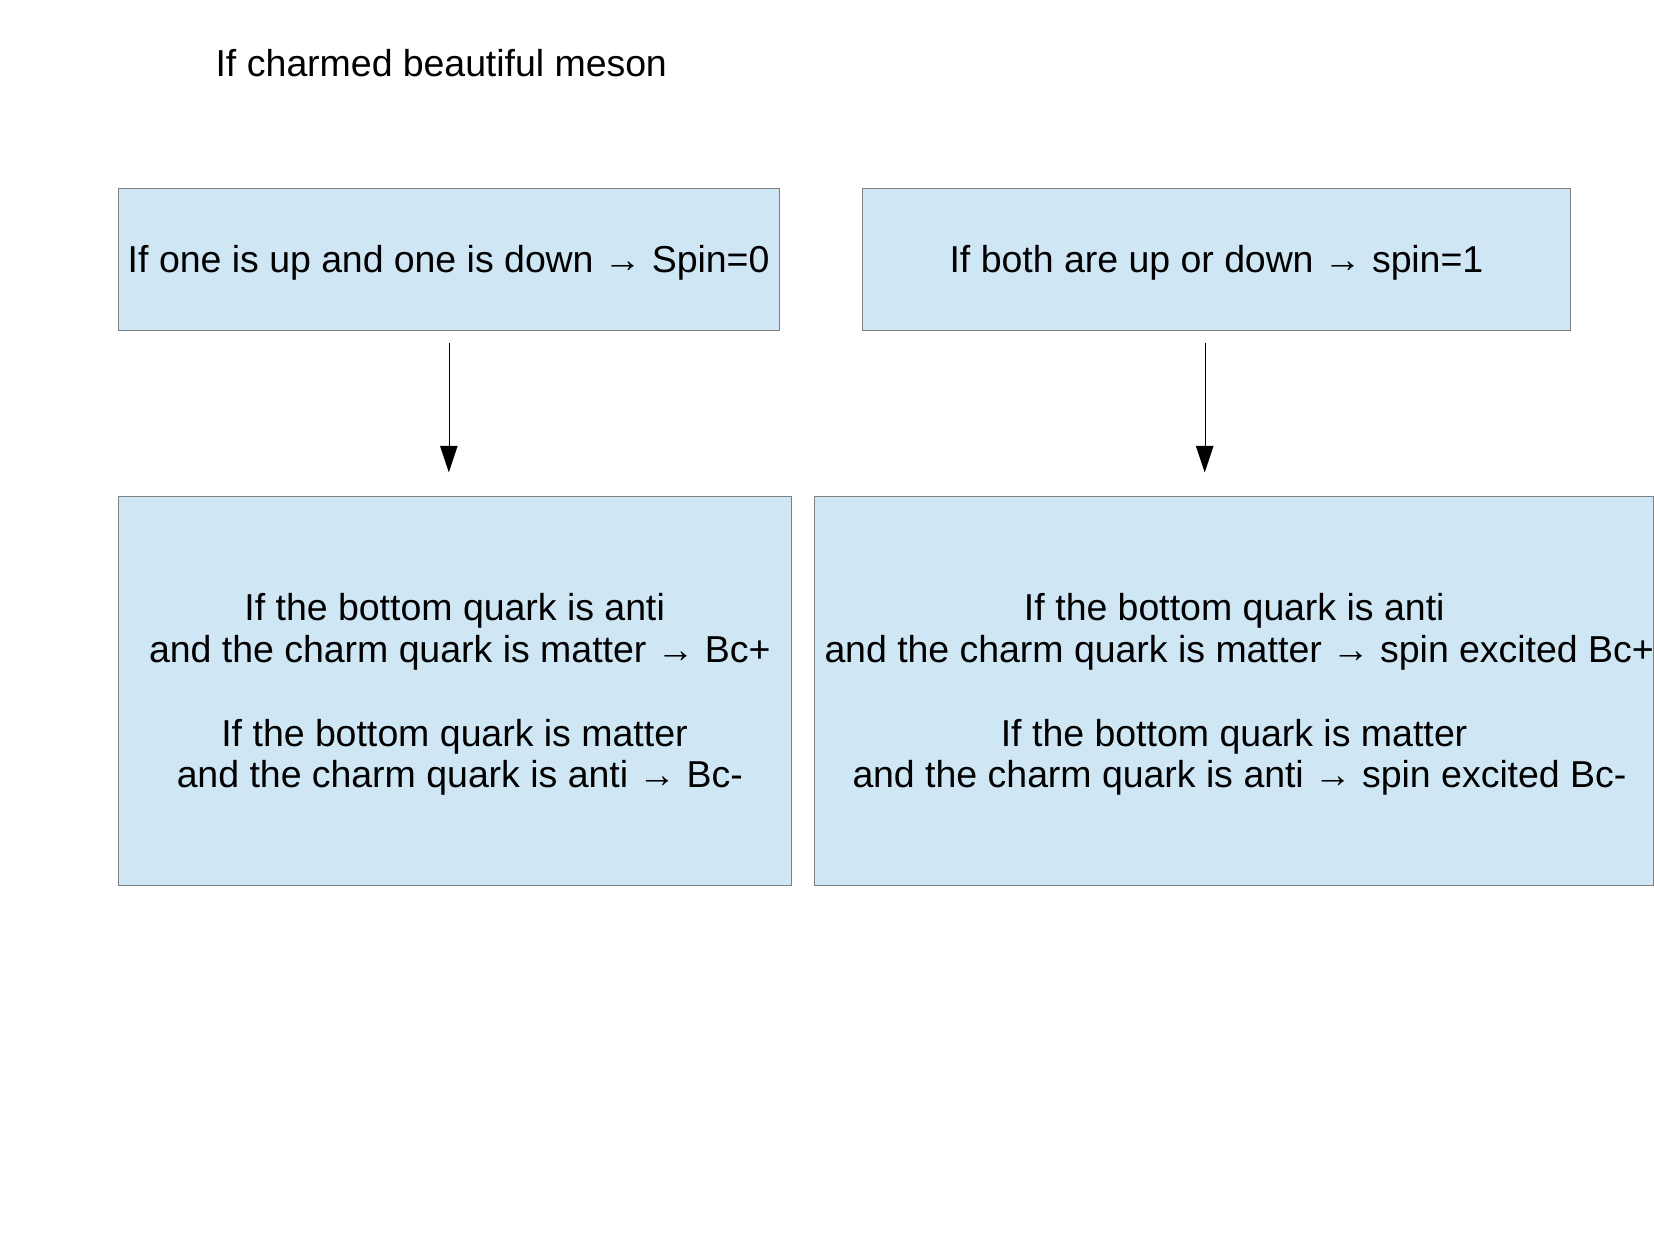

If charmed beautiful meson
If one is up and one is down → Spin=0
If both are up or down → spin=1
If the bottom quark is anti
 and the charm quark is matter → Bc+
If the bottom quark is matter
 and the charm quark is anti → Bc-
If the bottom quark is anti
 and the charm quark is matter → spin excited Bc+
If the bottom quark is matter
 and the charm quark is anti → spin excited Bc-